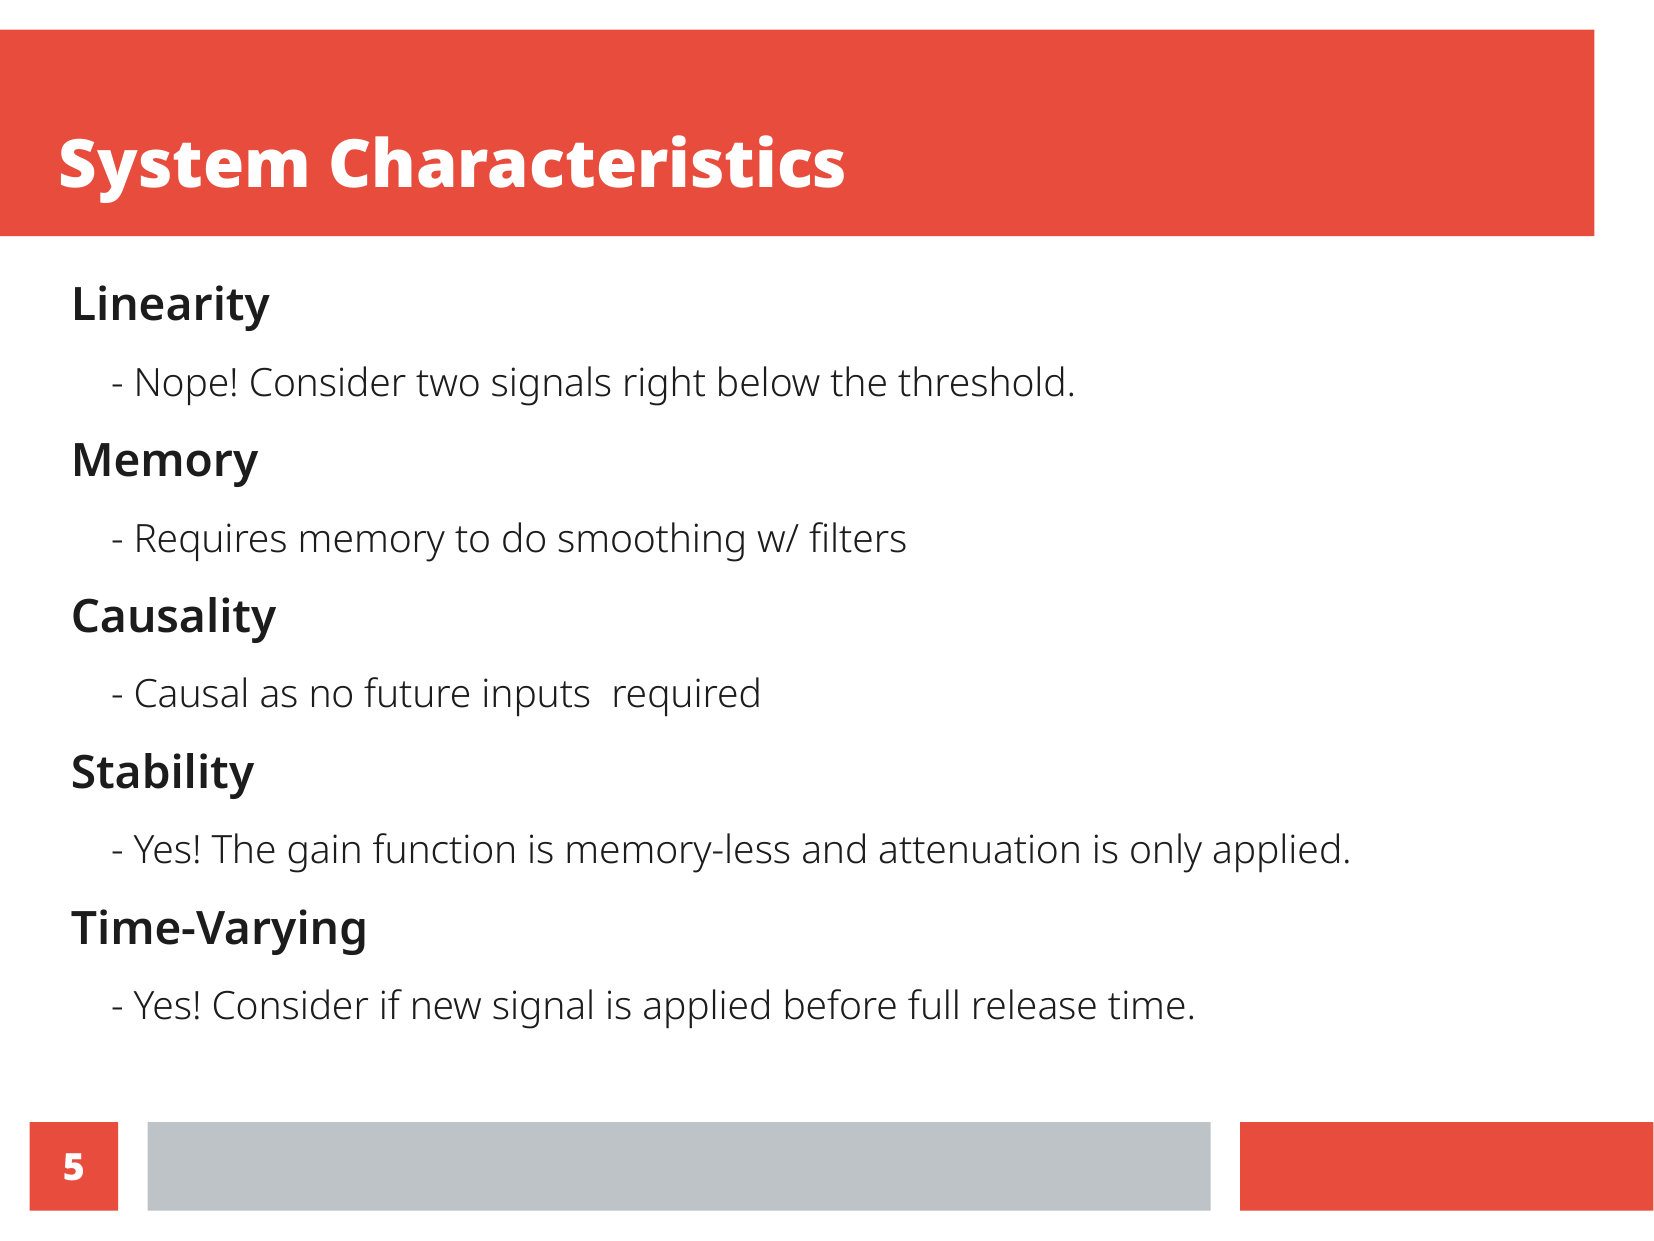

# System Characteristics
Linearity
- Nope! Consider two signals right below the threshold.
Memory
- Requires memory to do smoothing w/ filters
Causality
- Causal as no future inputs required
Stability
- Yes! The gain function is memory-less and attenuation is only applied.
Time-Varying
- Yes! Consider if new signal is applied before full release time.
5